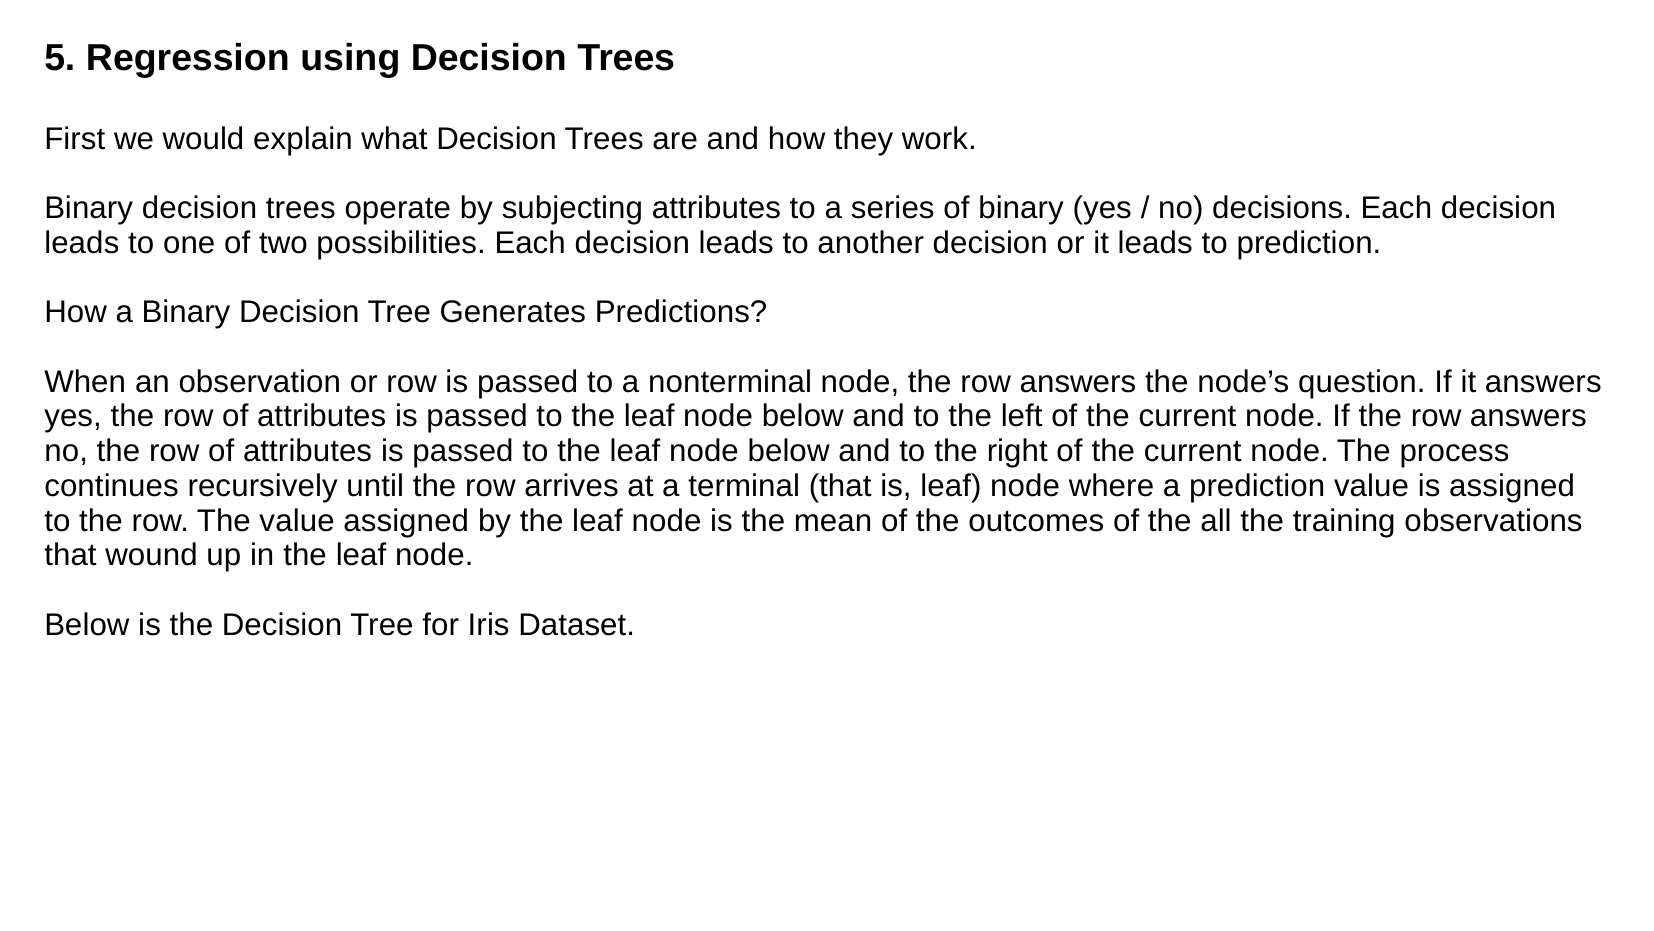

5. Regression using Decision Trees
First we would explain what Decision Trees are and how they work.
Binary decision trees operate by subjecting attributes to a series of binary (yes / no) decisions. Each decision leads to one of two possibilities. Each decision leads to another decision or it leads to prediction.
How a Binary Decision Tree Generates Predictions?
When an observation or row is passed to a nonterminal node, the row answers the node’s question. If it answers yes, the row of attributes is passed to the leaf node below and to the left of the current node. If the row answers no, the row of attributes is passed to the leaf node below and to the right of the current node. The process continues recursively until the row arrives at a terminal (that is, leaf) node where a prediction value is assigned to the row. The value assigned by the leaf node is the mean of the outcomes of the all the training observations that wound up in the leaf node.
Below is the Decision Tree for Iris Dataset.